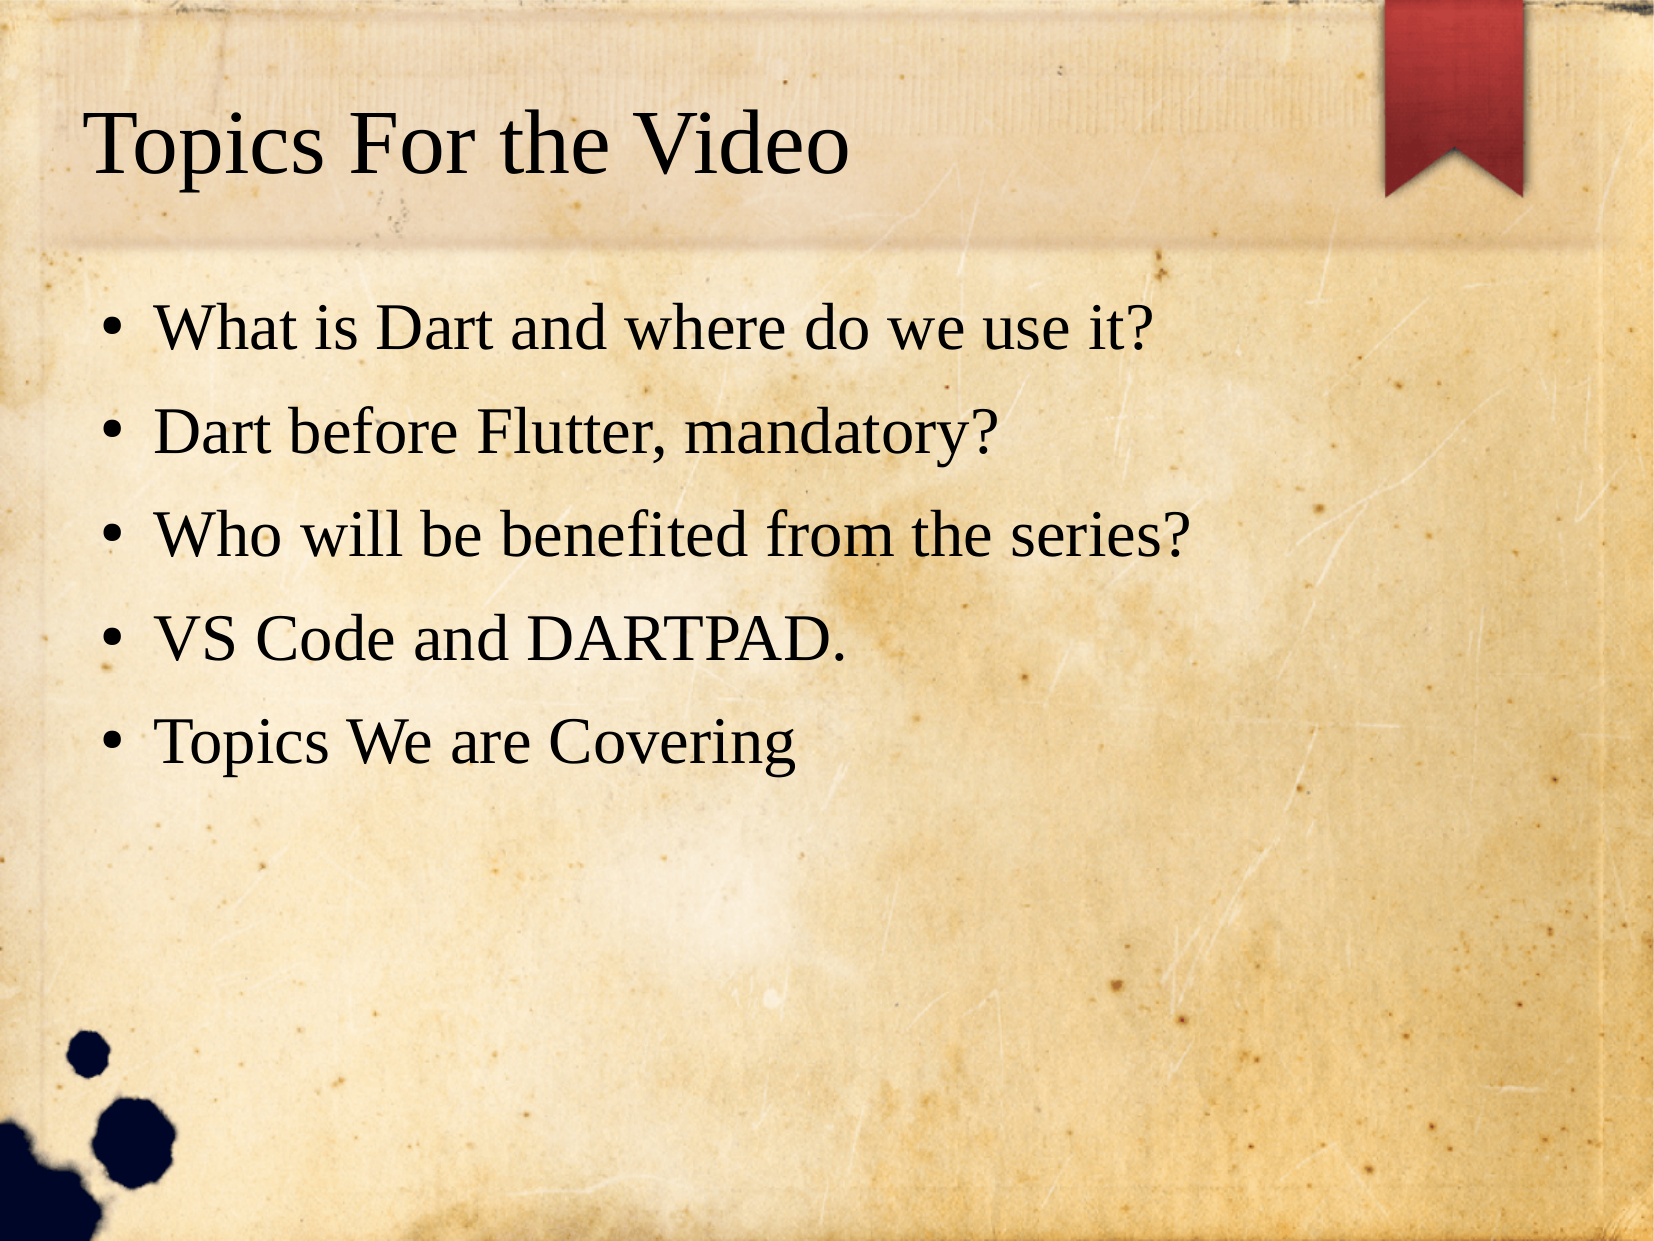

# Topics For the Video
What is Dart and where do we use it?
Dart before Flutter, mandatory?
Who will be benefited from the series?
VS Code and DARTPAD.
Topics We are Covering